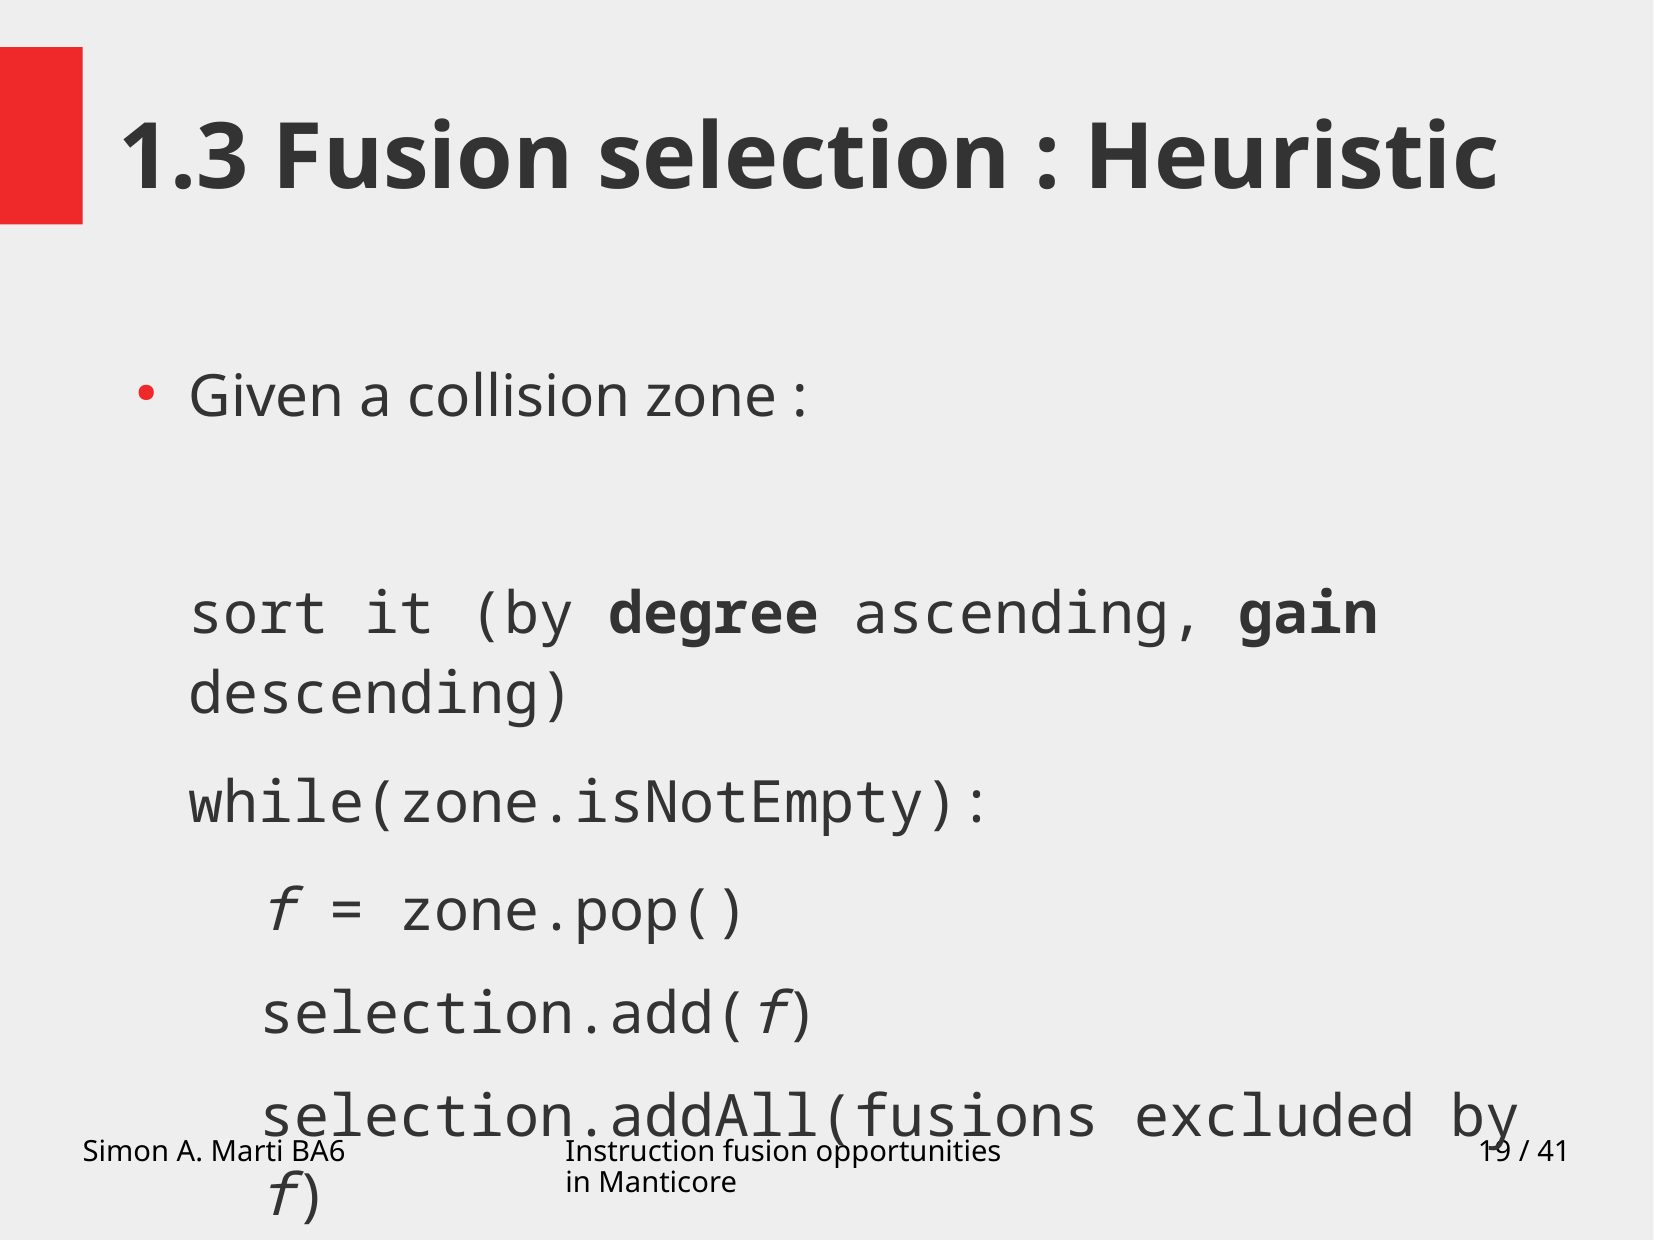

# 1.3 Fusion selection : Heuristic
Given a collision zone :
sort it (by degree ascending, gain descending)
while(zone.isNotEmpty):
f = zone.pop()
selection.add(f)
selection.addAll(fusions excluded by f)
Simon A. Marti BA6
Instruction fusion opportunities in Manticore
19